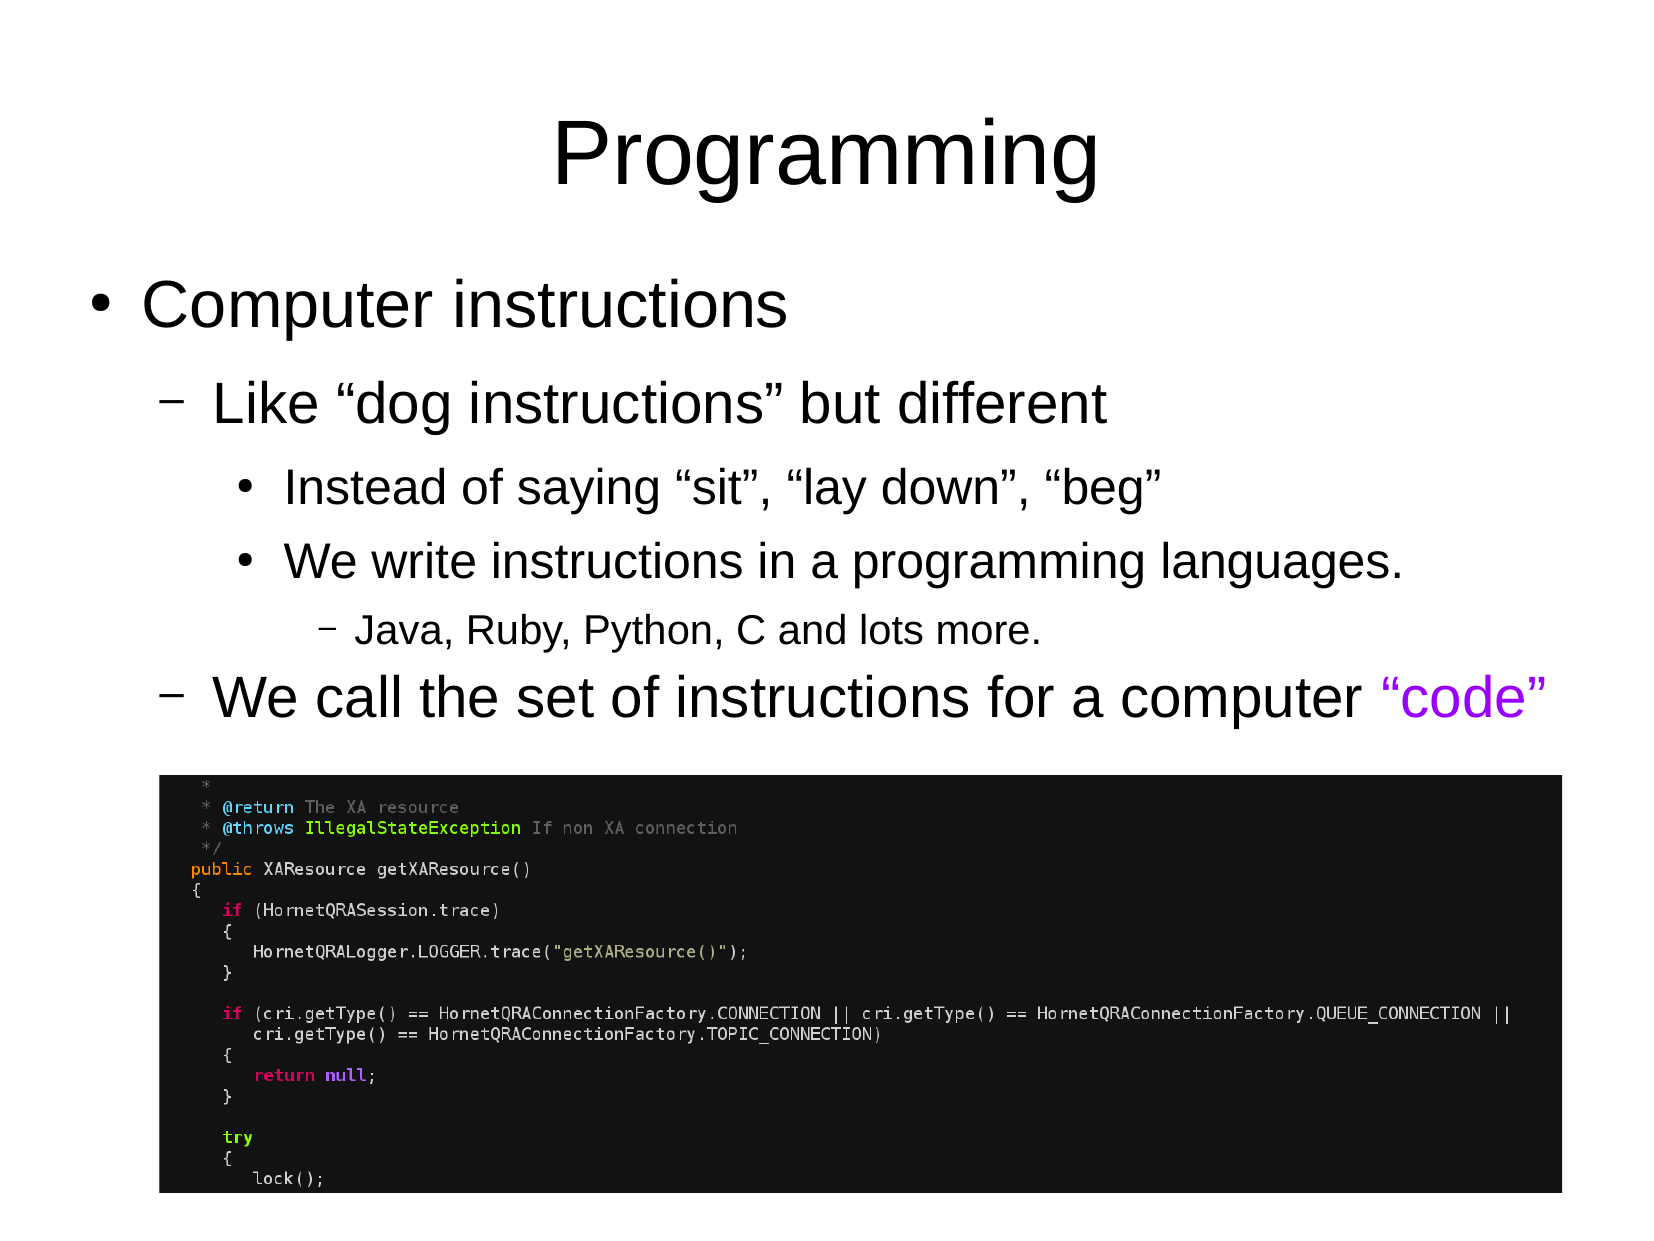

# Programming
Computer instructions
Like “dog instructions” but different
Instead of saying “sit”, “lay down”, “beg”
We write instructions in a programming languages.
Java, Ruby, Python, C and lots more.
We call the set of instructions for a computer “code”